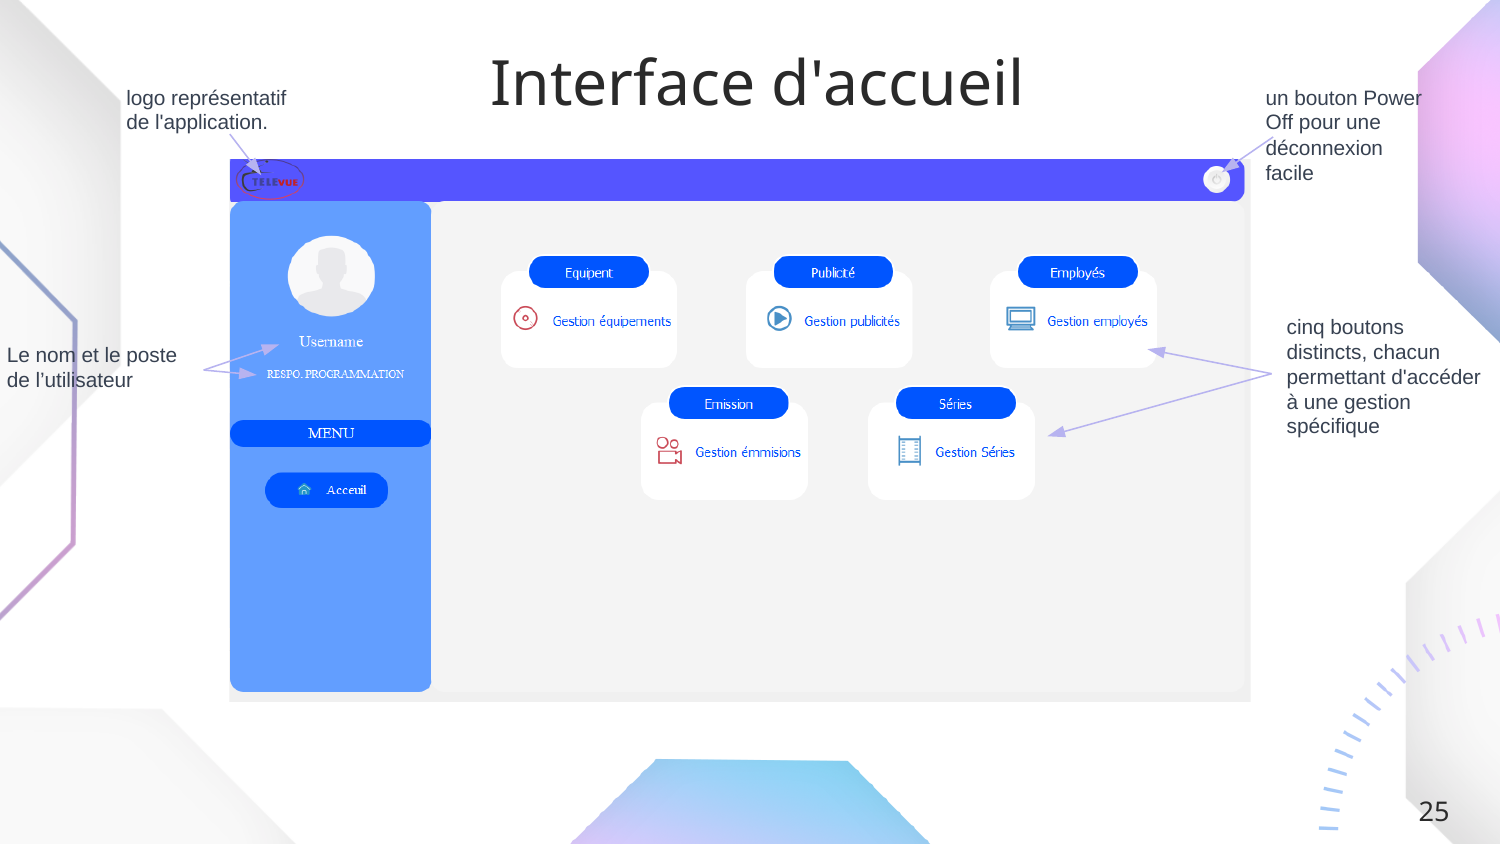

# Interface d'accueil
logo représentatif de l'application.
un bouton Power Off pour une déconnexion facile
cinq boutons distincts, chacun permettant d'accéder à une gestion spécifique
Le nom et le poste de l’utilisateur